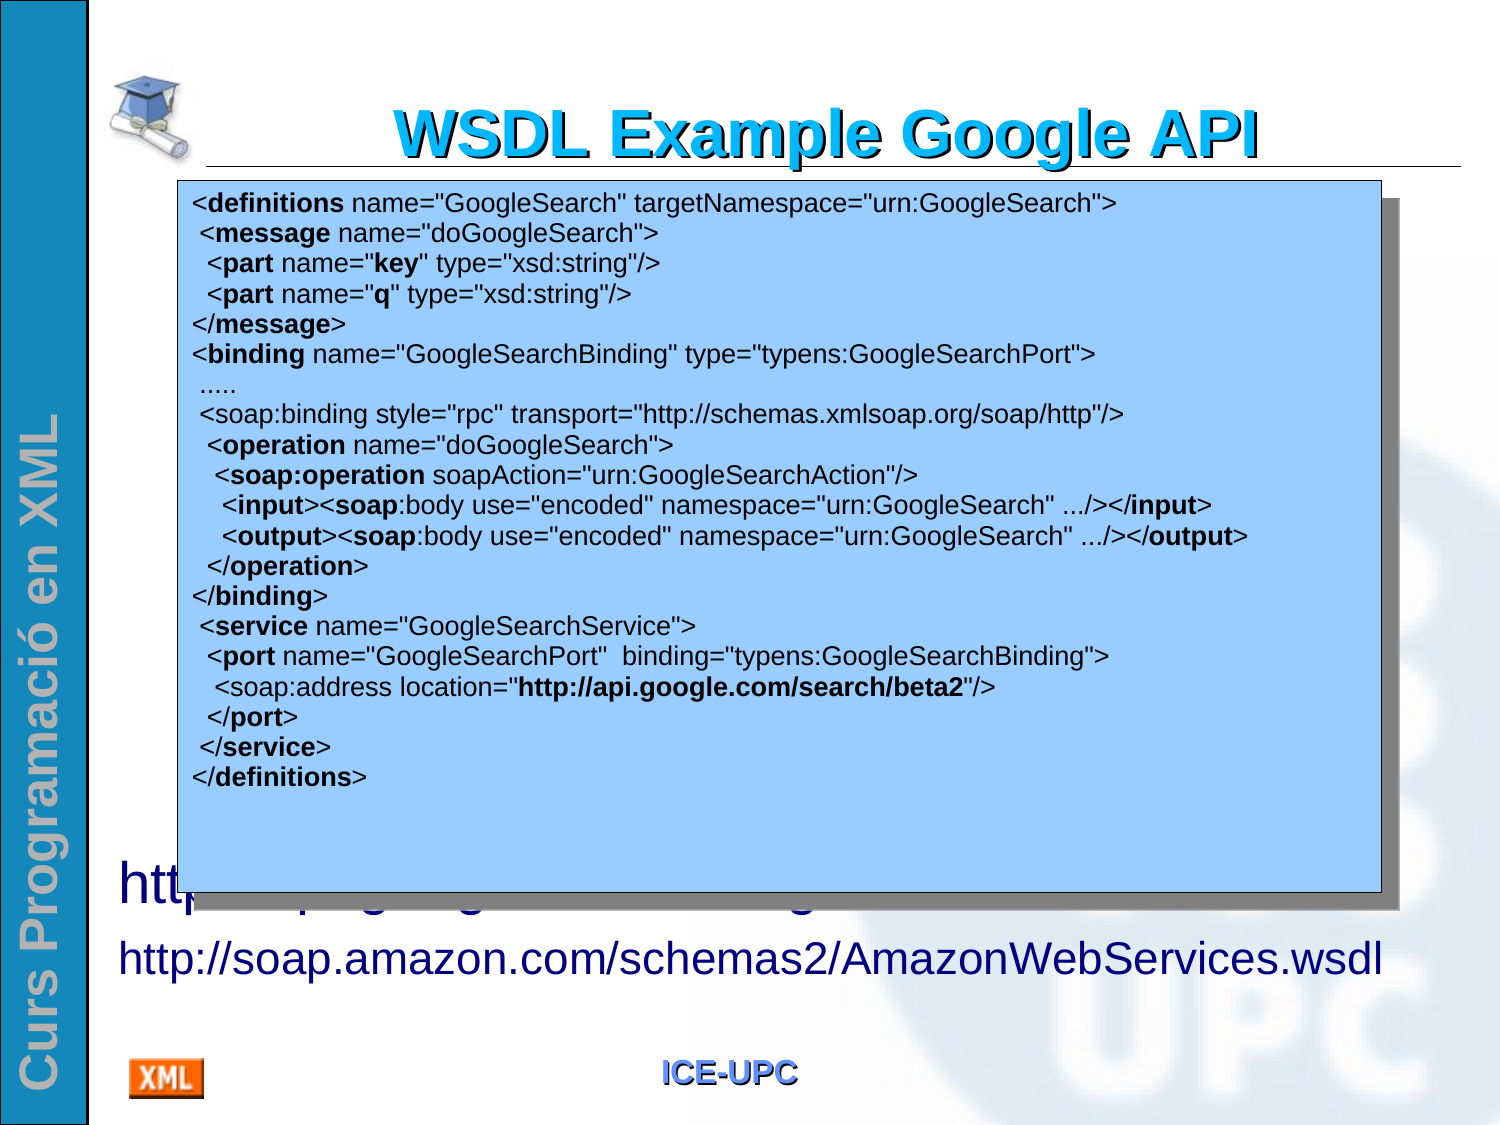

# WSDL Example Google API
<definitions name="GoogleSearch" targetNamespace="urn:GoogleSearch">
 <message name="doGoogleSearch">
 <part name="key" type="xsd:string"/>
 <part name="q" type="xsd:string"/>
</message>
<binding name="GoogleSearchBinding" type="typens:GoogleSearchPort">
 .....
 <soap:binding style="rpc" transport="http://schemas.xmlsoap.org/soap/http"/>
 <operation name="doGoogleSearch">
 <soap:operation soapAction="urn:GoogleSearchAction"/>
 <input><soap:body use="encoded" namespace="urn:GoogleSearch" .../></input>
 <output><soap:body use="encoded" namespace="urn:GoogleSearch" .../></output>
 </operation>
</binding>
 <service name="GoogleSearchService">
 <port name="GoogleSearchPort" binding="typens:GoogleSearchBinding">
 <soap:address location="http://api.google.com/search/beta2"/>
 </port>
 </service>
</definitions>
http://api.google.com/GoogleSearch.wsdl
http://soap.amazon.com/schemas2/AmazonWebServices.wsdl